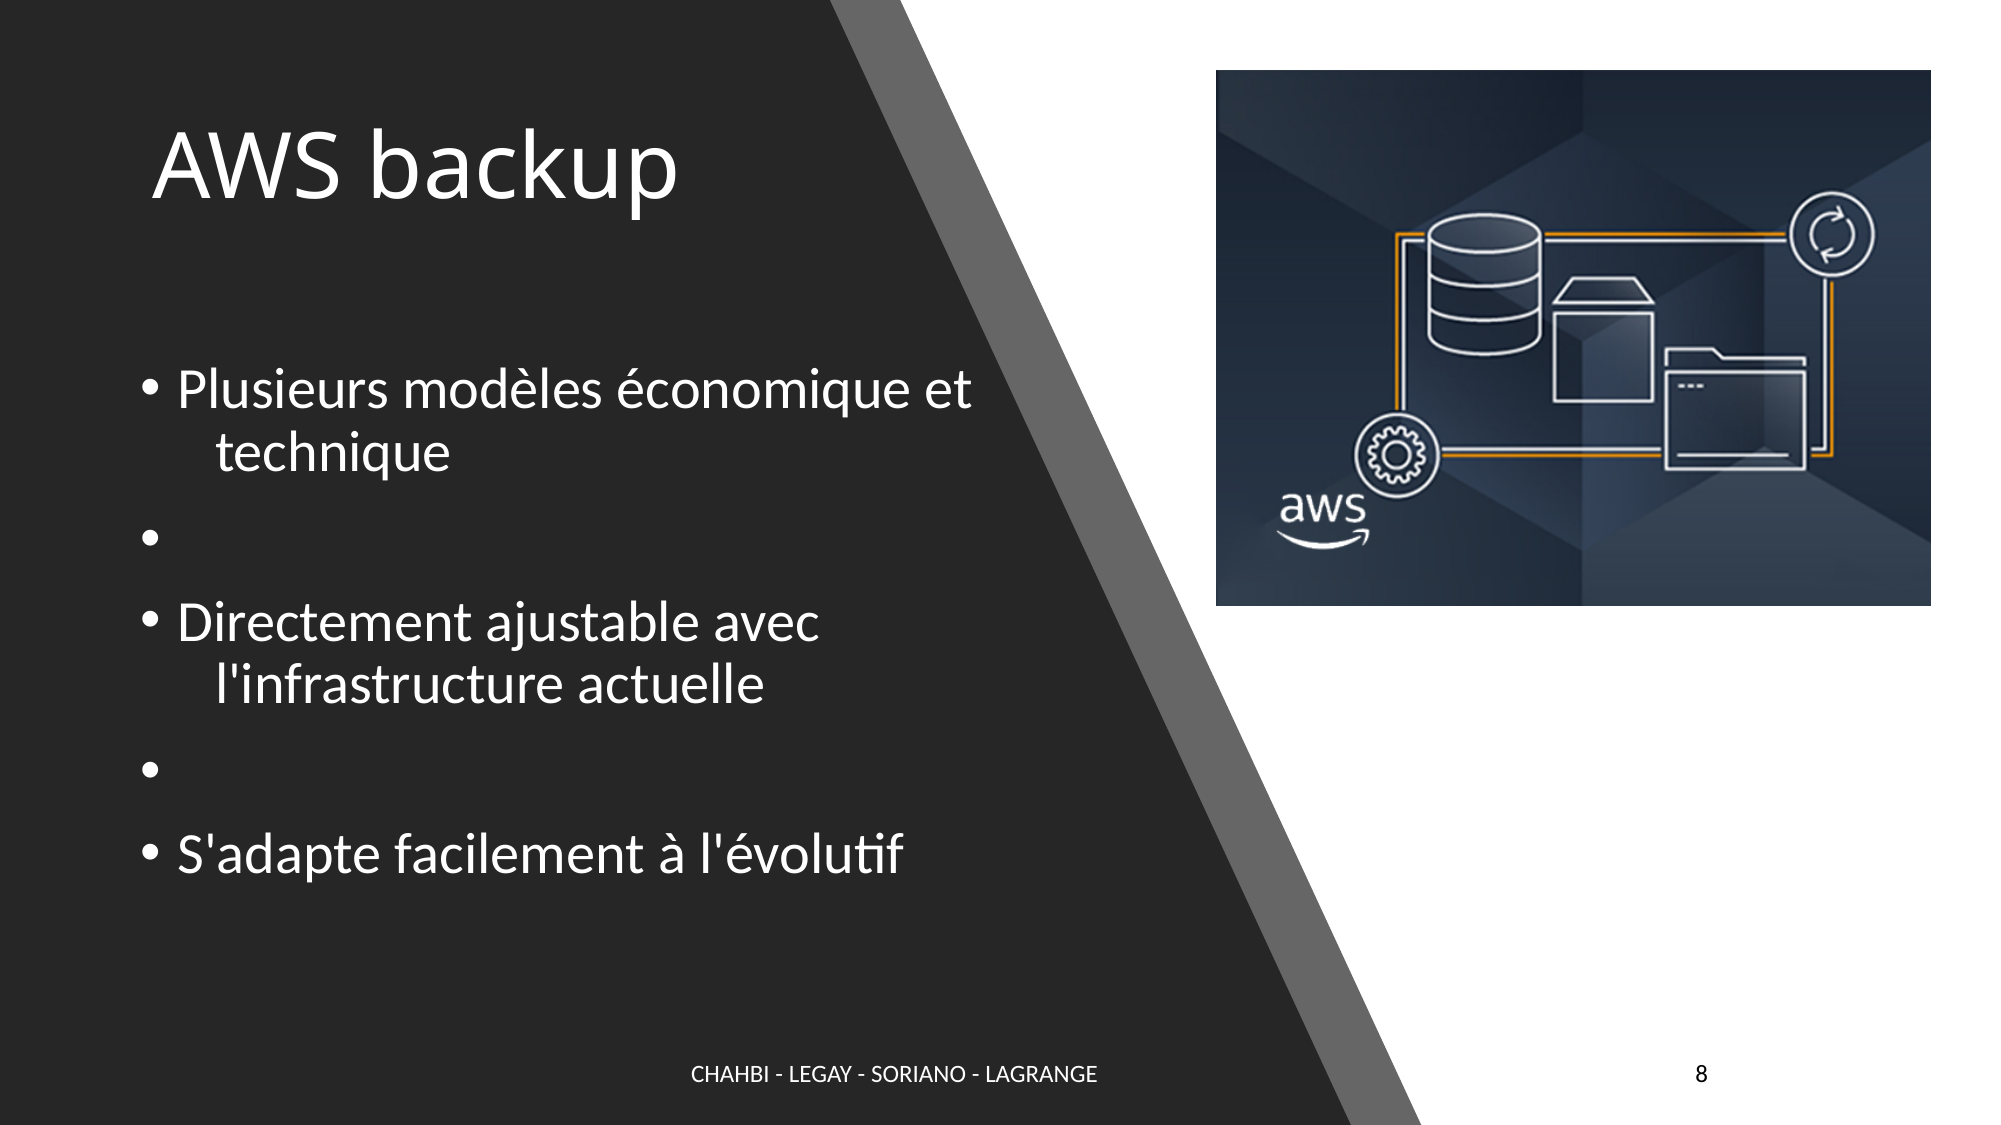

# AWS backup
Plusieurs modèles économique et
technique
Directement ajustable avec
l'infrastructure actuelle
S'adapte facilement à l'évolutif
CHAHBI - LEGAY - SORIANO - LAGRANGE